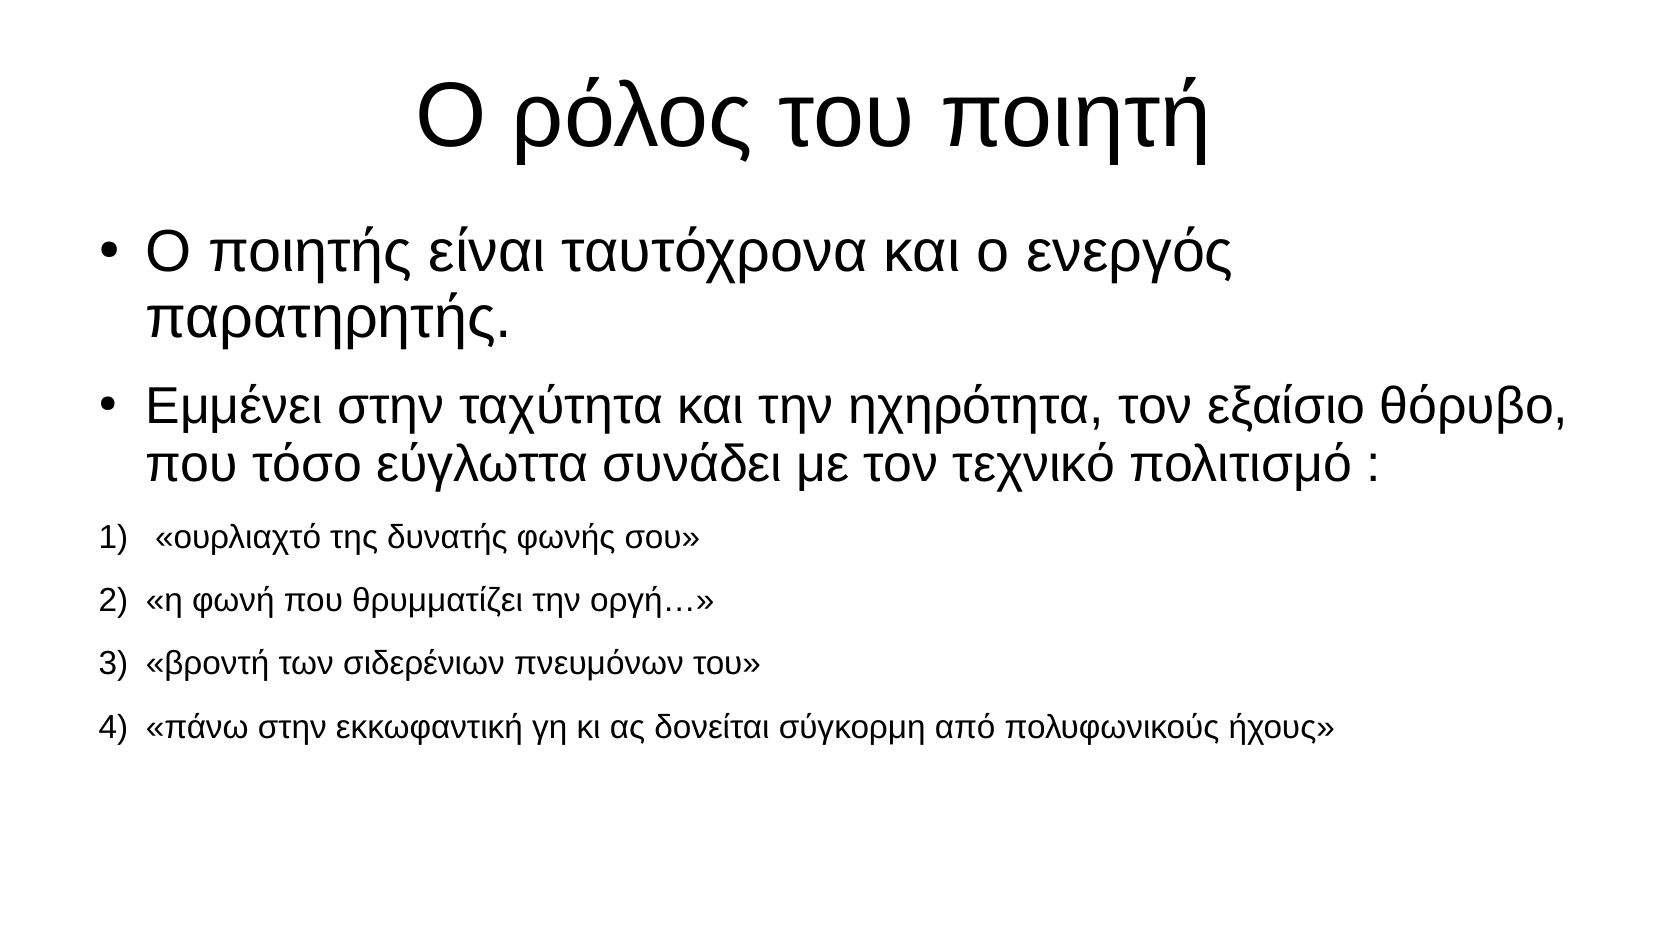

# Ο ρόλος του ποιητή
Ο ποιητής είναι ταυτόχρονα και ο ενεργός παρατηρητής.
Εμμένει στην ταχύτητα και την ηχηρότητα, τον εξαίσιο θόρυβο, που τόσο εύγλωττα συνάδει με τον τεχνικό πολιτισμό :
 «ουρλιαχτό της δυνατής φωνής σου»
«η φωνή που θρυμματίζει την οργή…»
«βροντή των σιδερένιων πνευμόνων του»
«πάνω στην εκκωφαντική γη κι ας δονείται σύγκορμη από πολυφωνικούς ήχους»